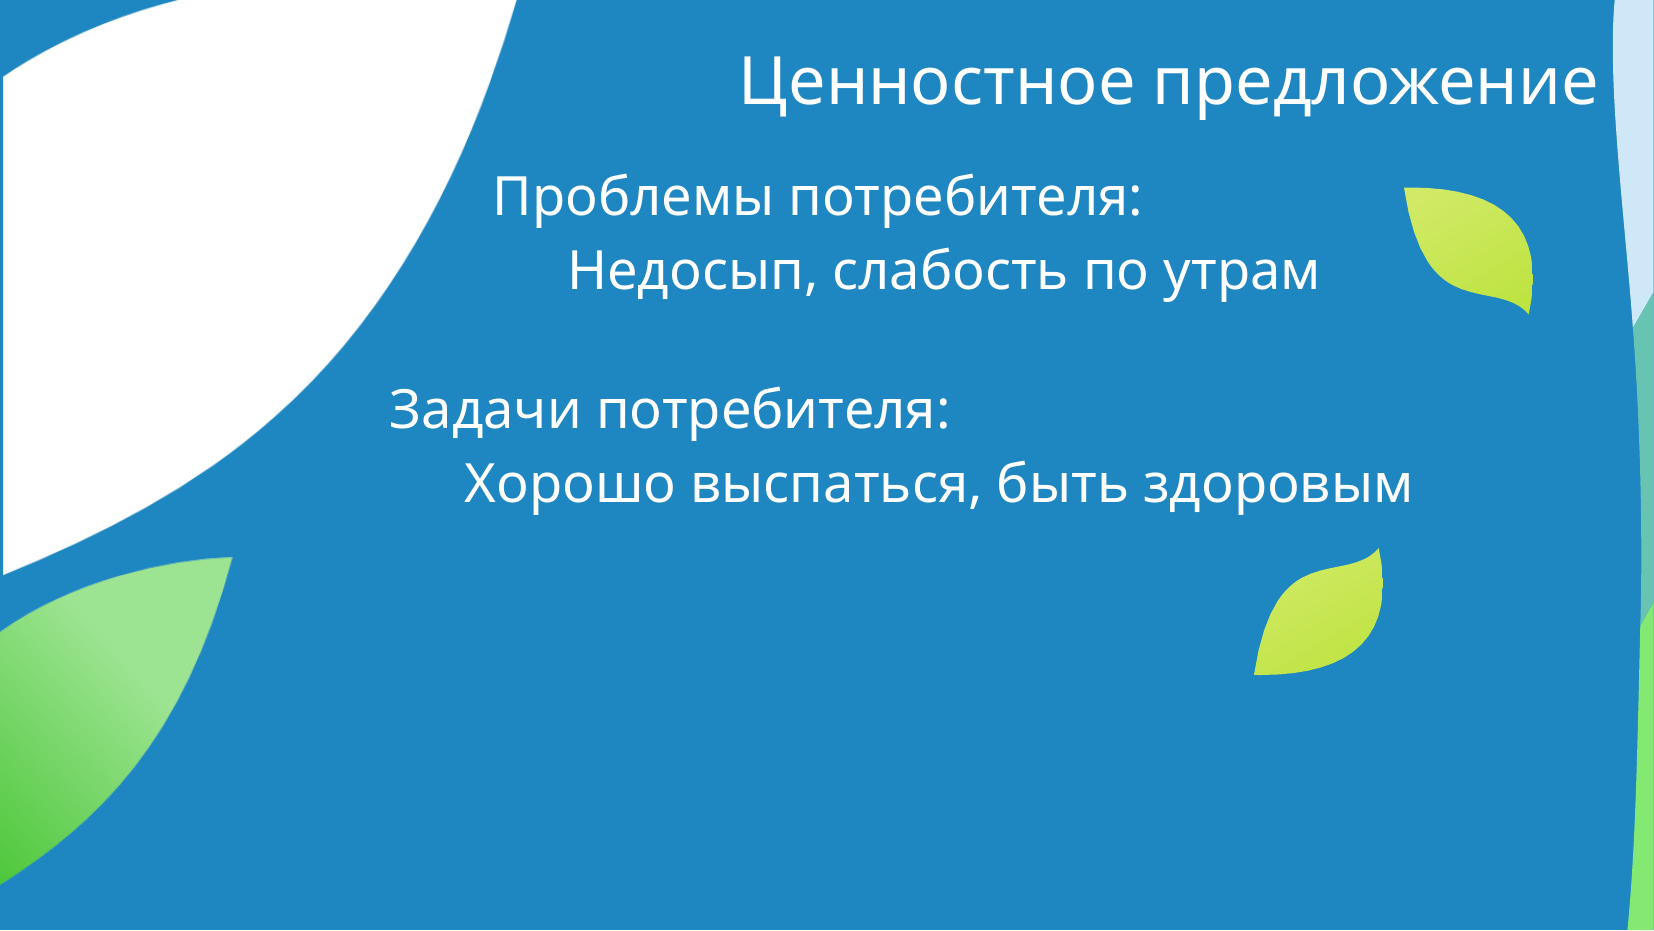

Ценностное предложение
Проблемы потребителя:
	Недосып, слабость по утрам
Задачи потребителя:
	Хорошо выспаться, быть здоровым